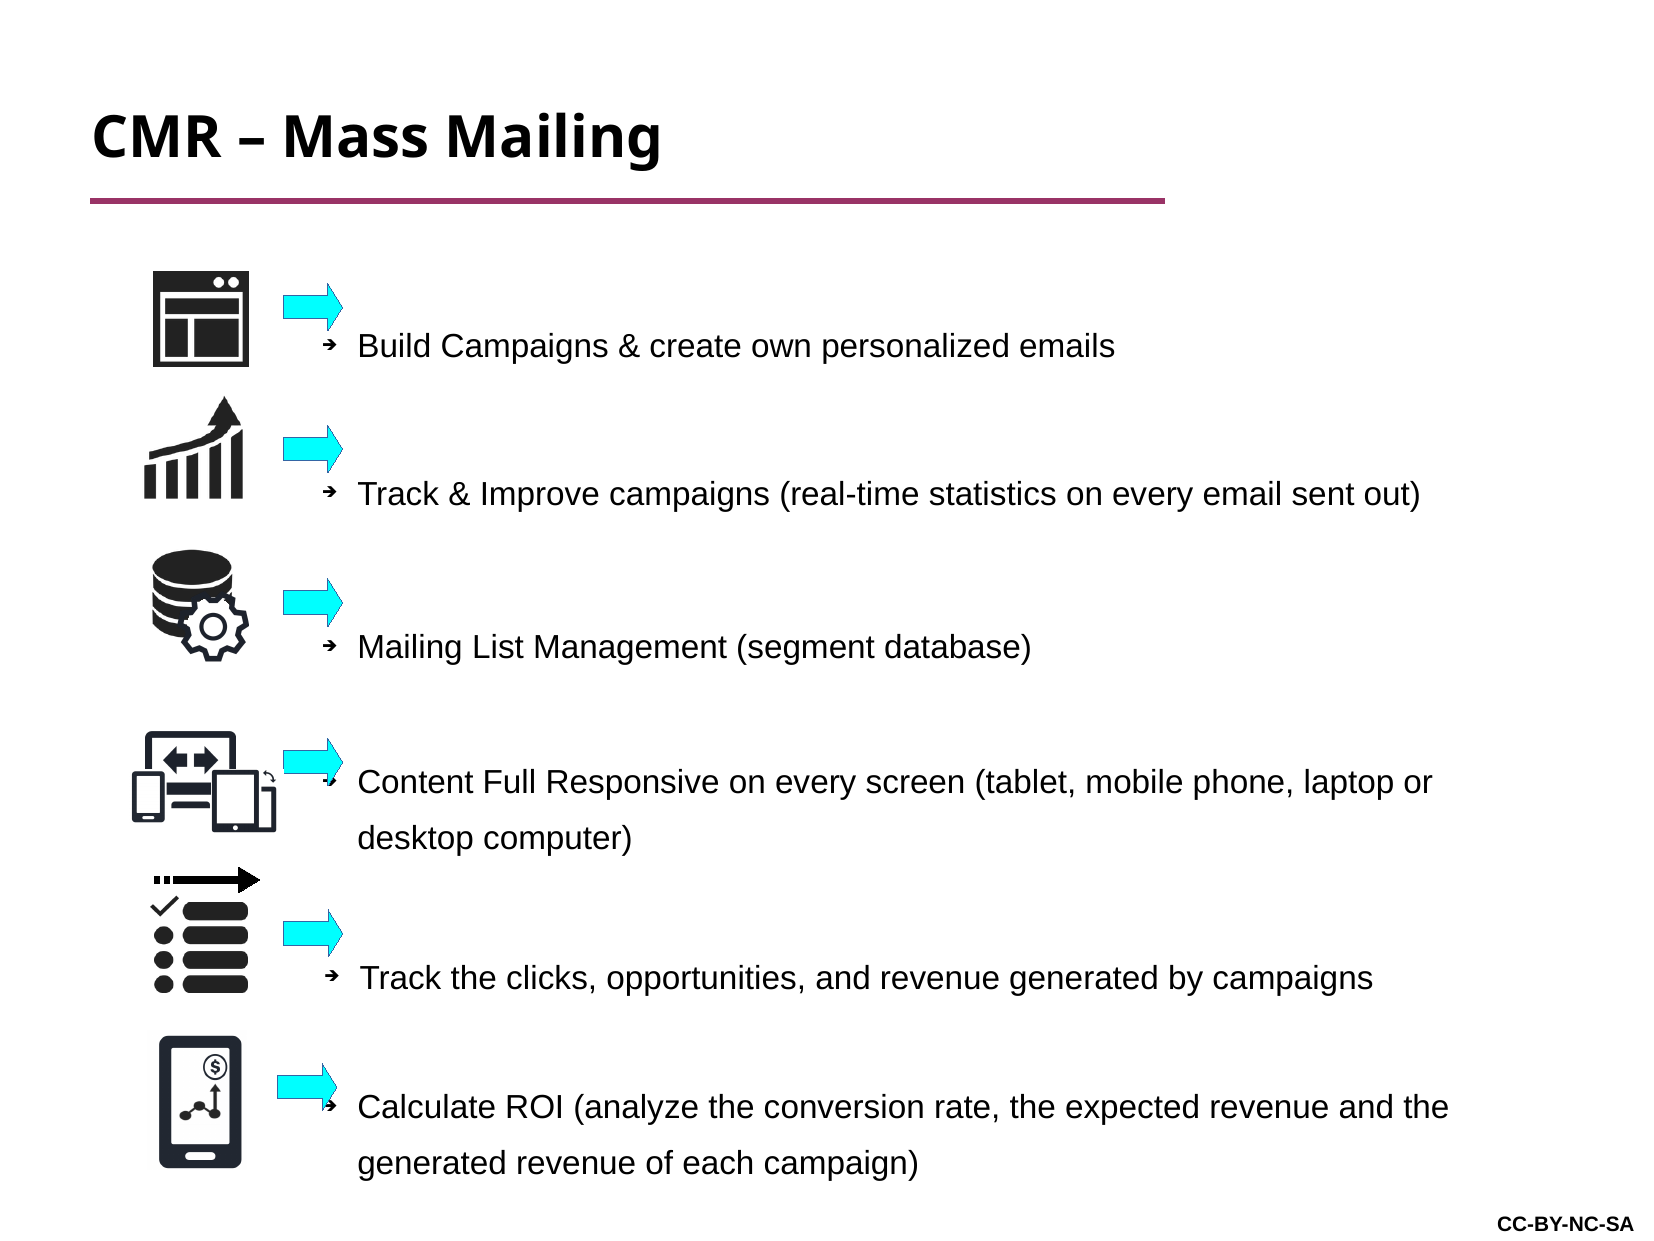

# CMR – Mass Mailing
Build Campaigns & create own personalized emails
Track & Improve campaigns (real-time statistics on every email sent out)
Mailing List Management (segment database)
Content Full Responsive on every screen (tablet, mobile phone, laptop or desktop computer)
Track the clicks, opportunities, and revenue generated by campaigns
Calculate ROI (analyze the conversion rate, the expected revenue and the generated revenue of each campaign)
CC-BY-NC-SA